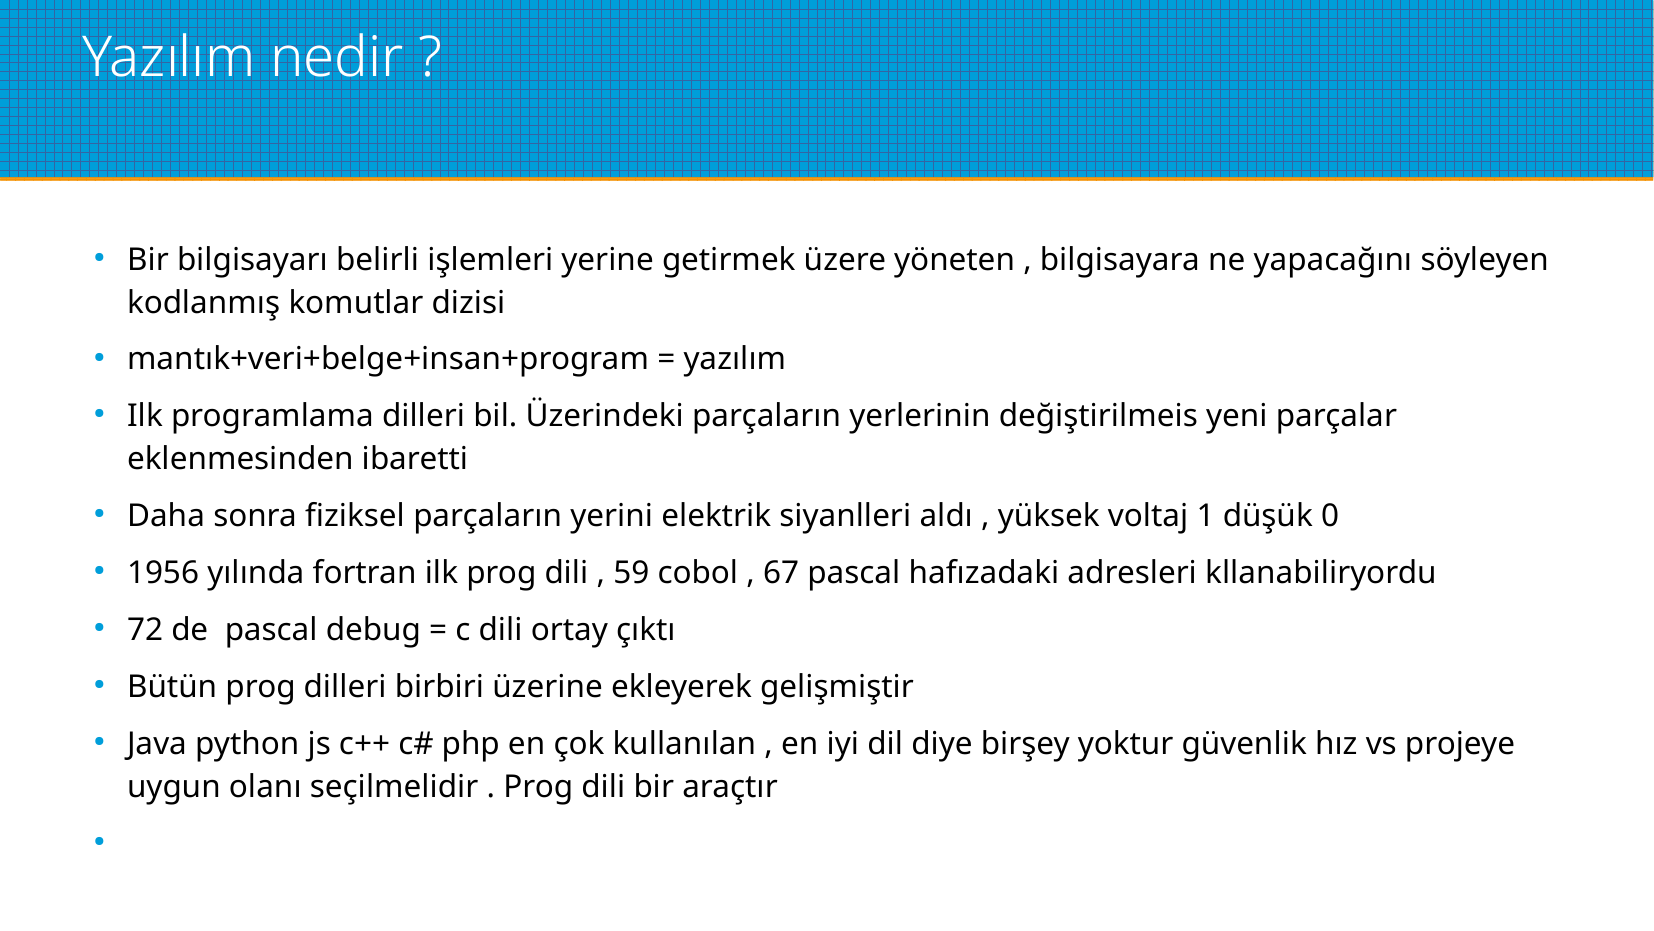

# Yazılım nedir ?
Bir bilgisayarı belirli işlemleri yerine getirmek üzere yöneten , bilgisayara ne yapacağını söyleyen kodlanmış komutlar dizisi
mantık+veri+belge+insan+program = yazılım
Ilk programlama dilleri bil. Üzerindeki parçaların yerlerinin değiştirilmeis yeni parçalar eklenmesinden ibaretti
Daha sonra fiziksel parçaların yerini elektrik siyanlleri aldı , yüksek voltaj 1 düşük 0
1956 yılında fortran ilk prog dili , 59 cobol , 67 pascal hafızadaki adresleri kllanabiliryordu
72 de pascal debug = c dili ortay çıktı
Bütün prog dilleri birbiri üzerine ekleyerek gelişmiştir
Java python js c++ c# php en çok kullanılan , en iyi dil diye birşey yoktur güvenlik hız vs projeye uygun olanı seçilmelidir . Prog dili bir araçtır